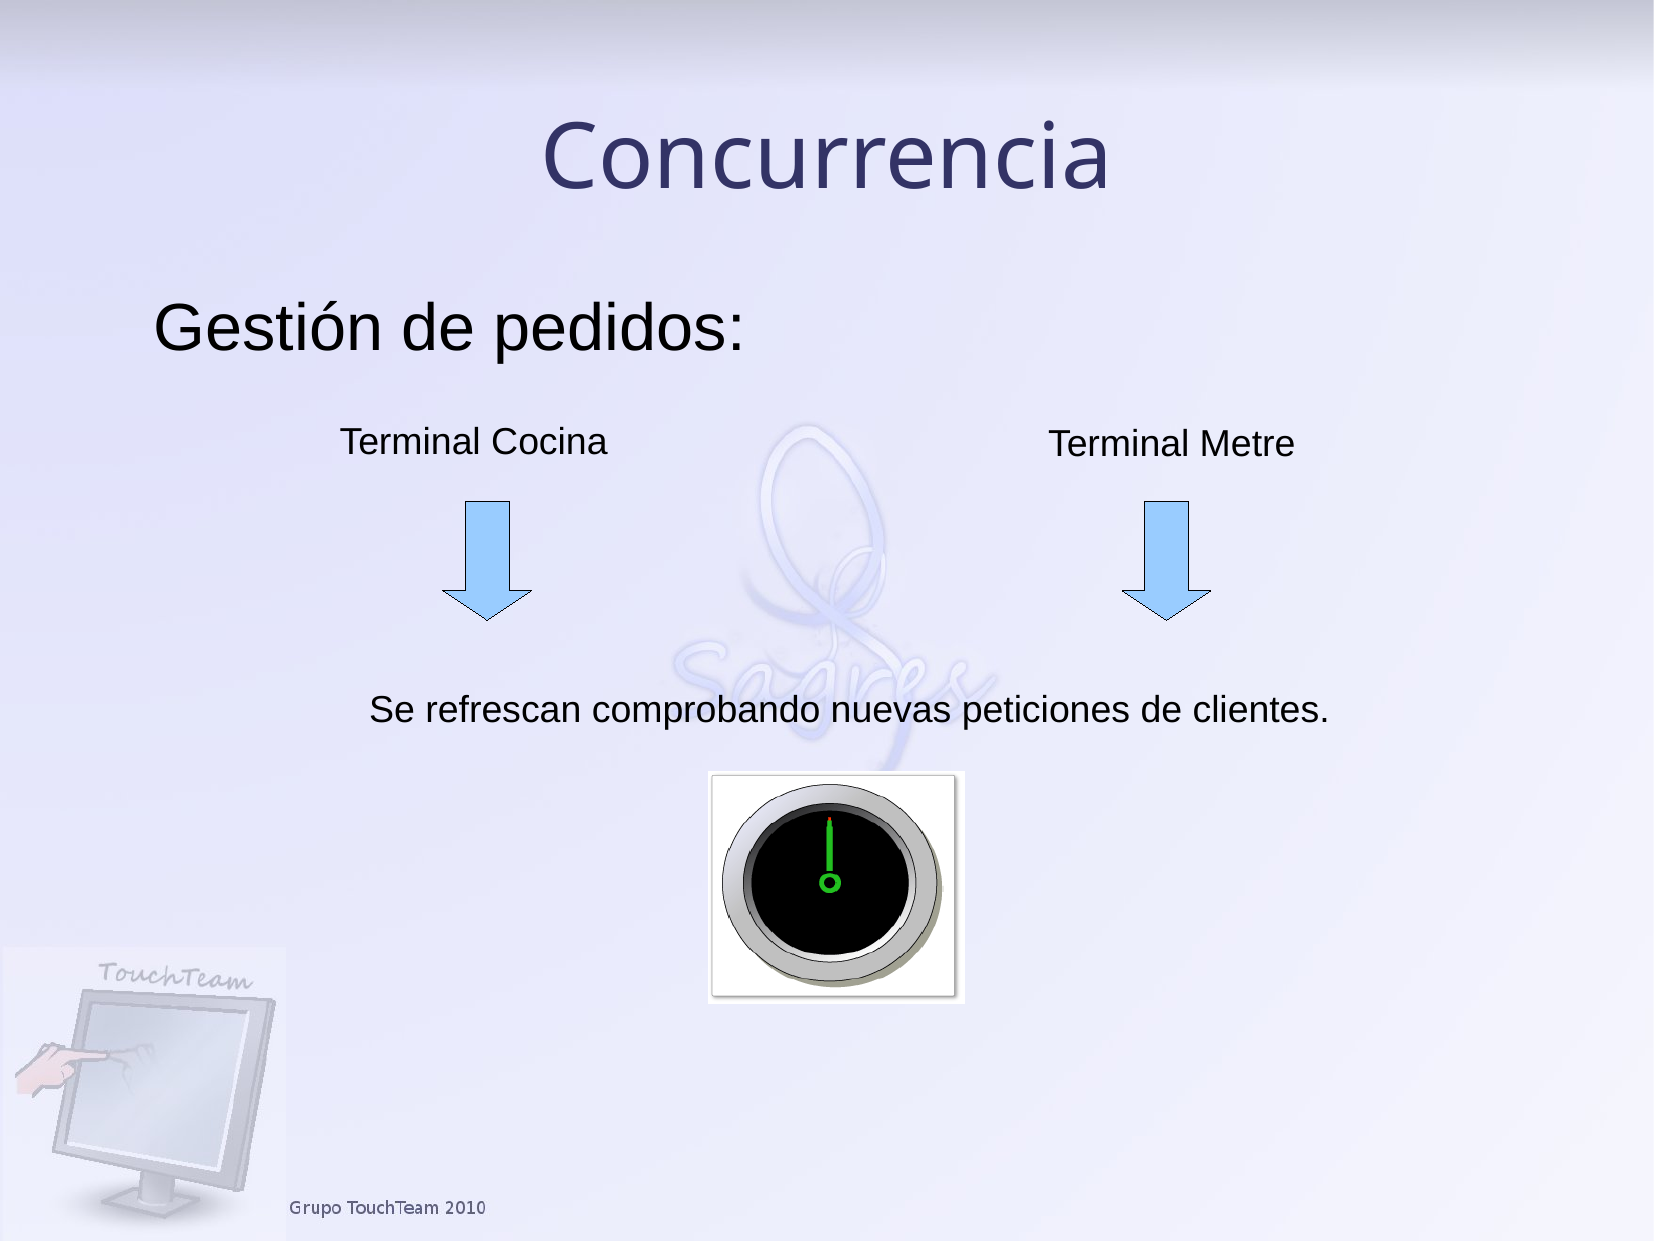

# Concurrencia
Gestión de pedidos:
Terminal Cocina
Terminal Metre
Se refrescan comprobando nuevas peticiones de clientes.